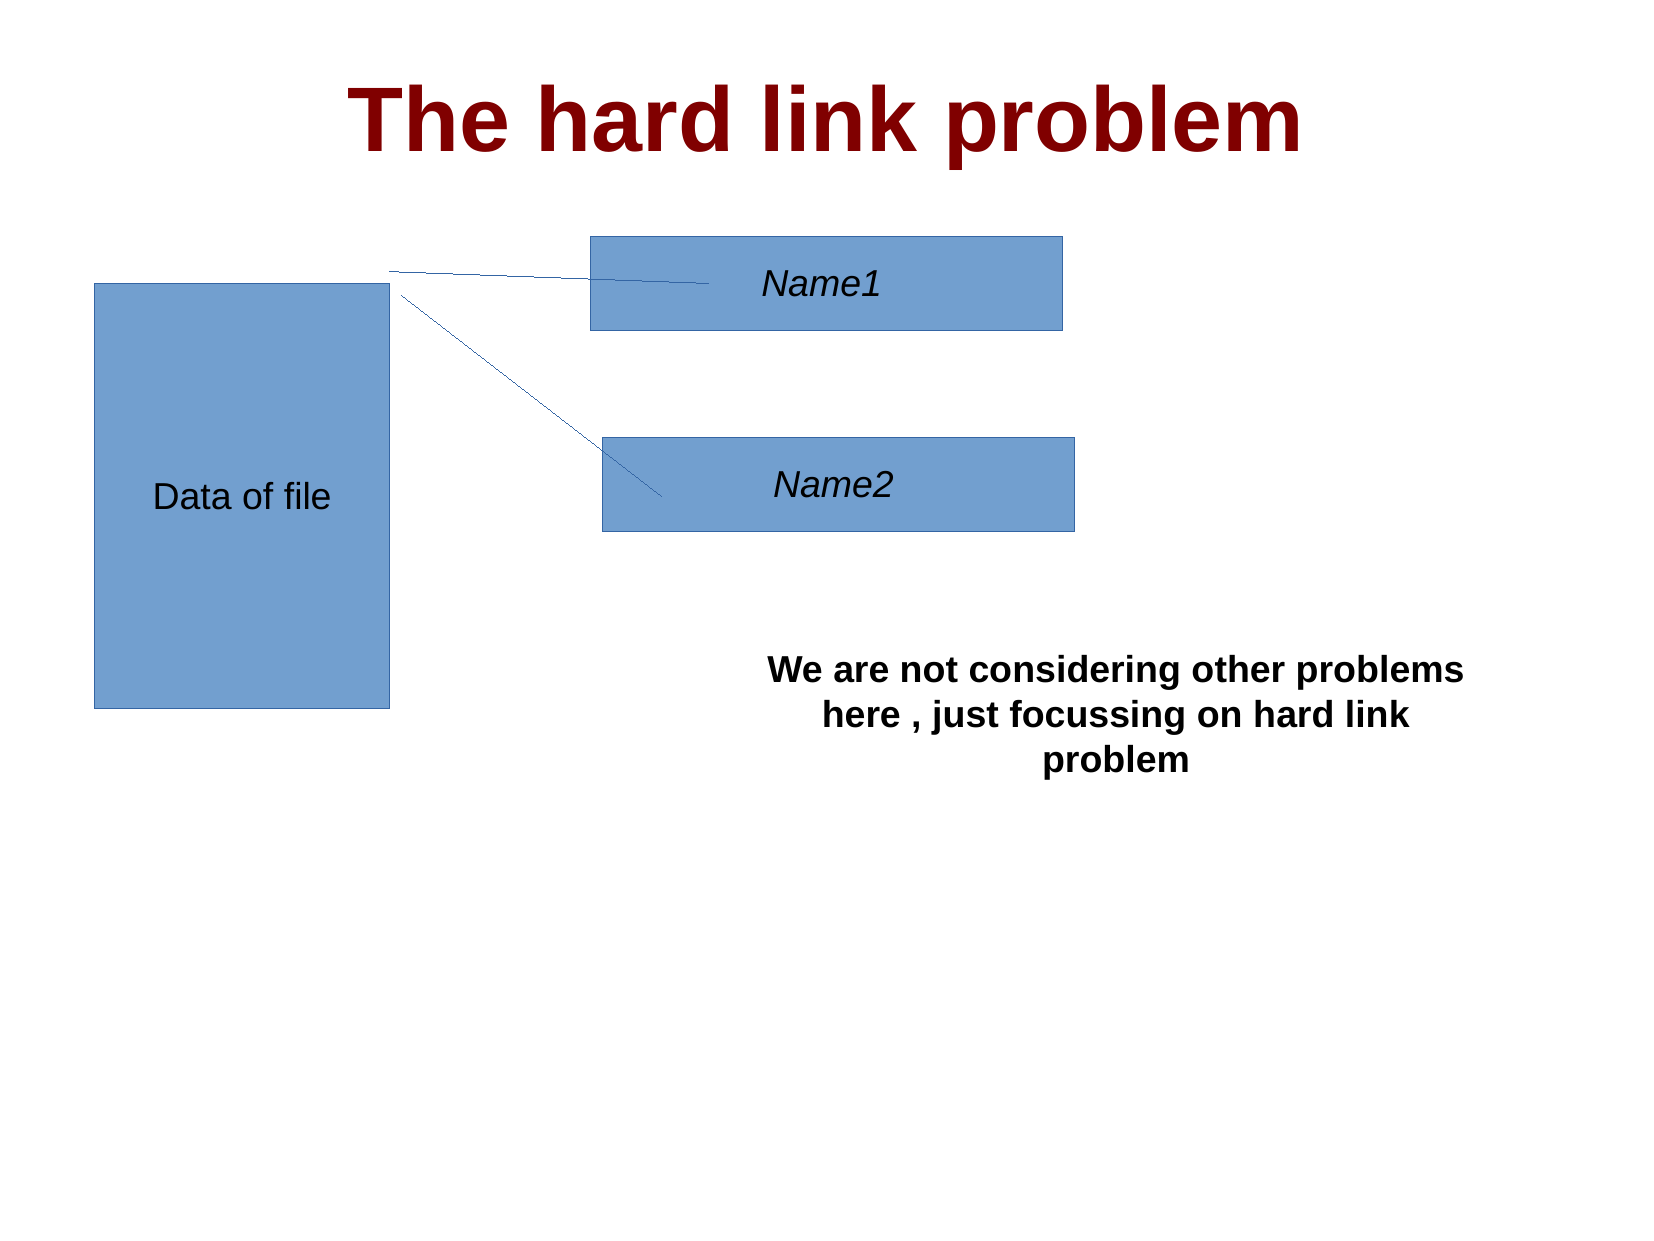

# The hard link problem
Name1
Data of file
Name2
We are not considering other problems here , just focussing on hard link problem